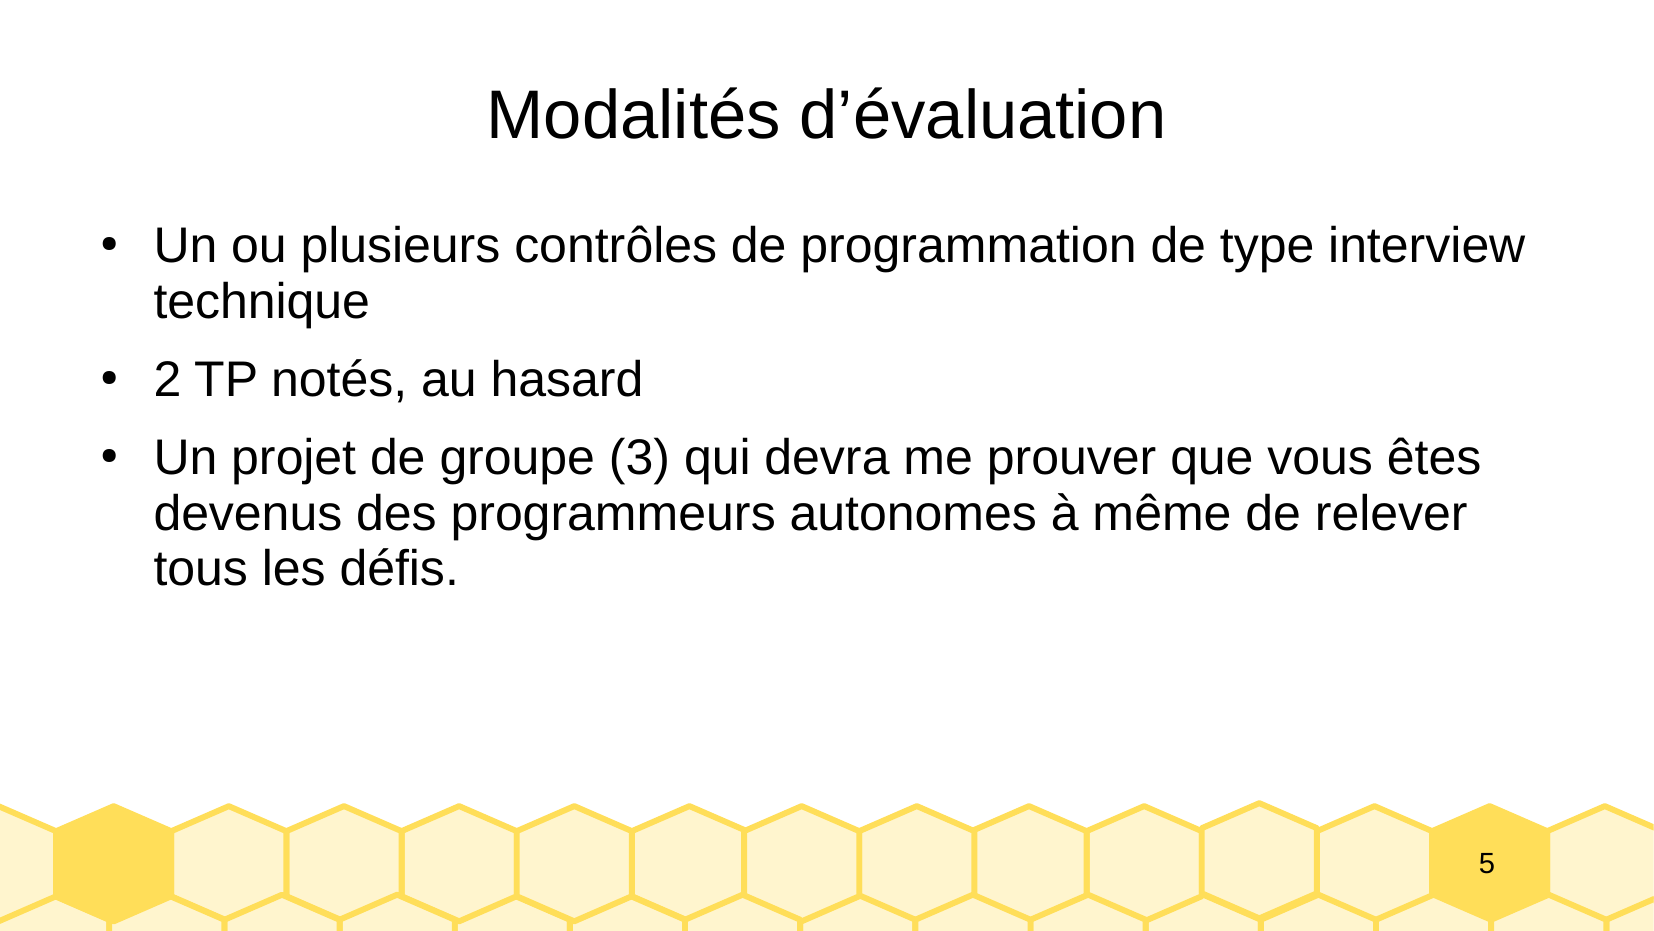

# Modalités d’évaluation
Un ou plusieurs contrôles de programmation de type interview technique
2 TP notés, au hasard
Un projet de groupe (3) qui devra me prouver que vous êtes devenus des programmeurs autonomes à même de relever tous les défis.